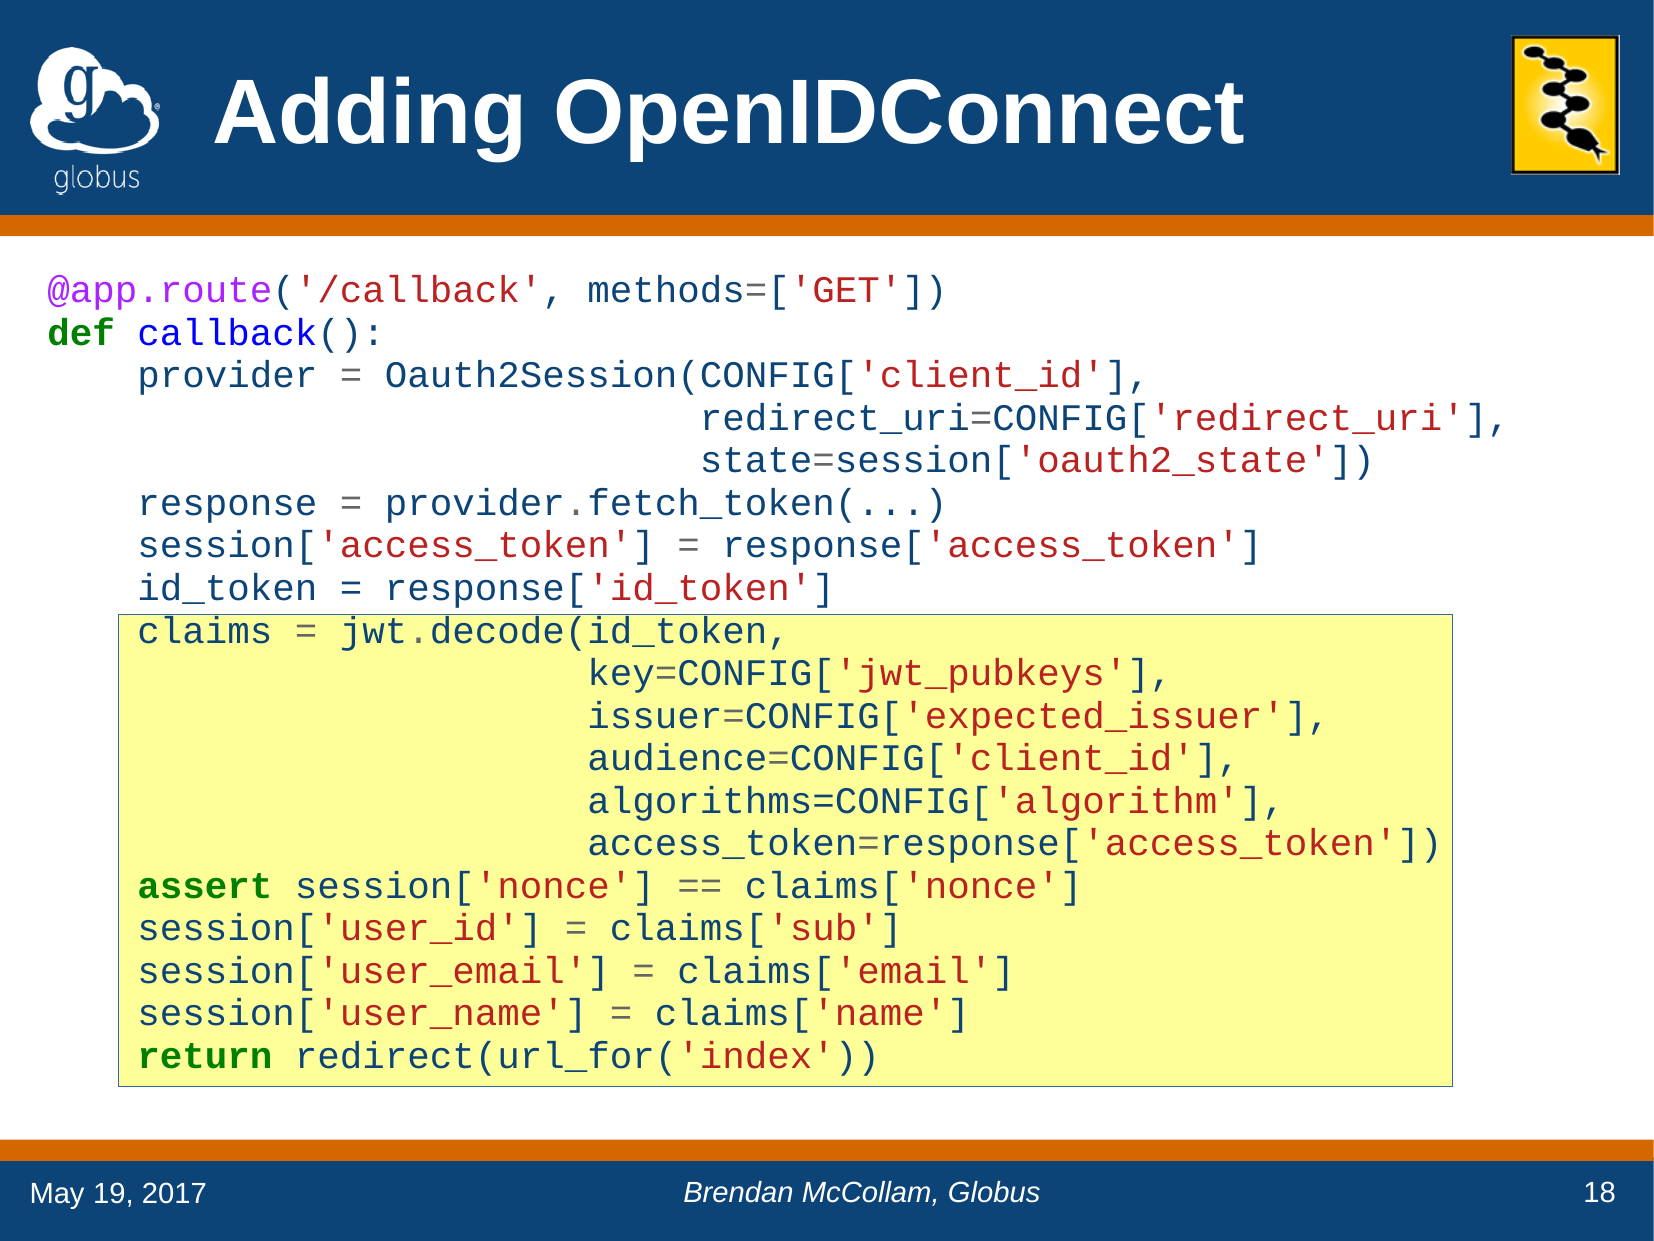

# Adding OpenIDConnect
@app.route('/callback', methods=['GET'])
def callback():
 provider = Oauth2Session(CONFIG['client_id'],
 redirect_uri=CONFIG['redirect_uri'],
 state=session['oauth2_state'])
 response = provider.fetch_token(...)
 session['access_token'] = response['access_token']
 id_token = response['id_token']
 claims = jwt.decode(id_token,
 key=CONFIG['jwt_pubkeys'],
 issuer=CONFIG['expected_issuer'],
 audience=CONFIG['client_id'],
 algorithms=CONFIG['algorithm'],
 access_token=response['access_token'])
 assert session['nonce'] == claims['nonce']
 session['user_id'] = claims['sub']
 session['user_email'] = claims['email']
 session['user_name'] = claims['name']
 return redirect(url_for('index'))
May 19, 2017
Brendan McCollam, Globus
18